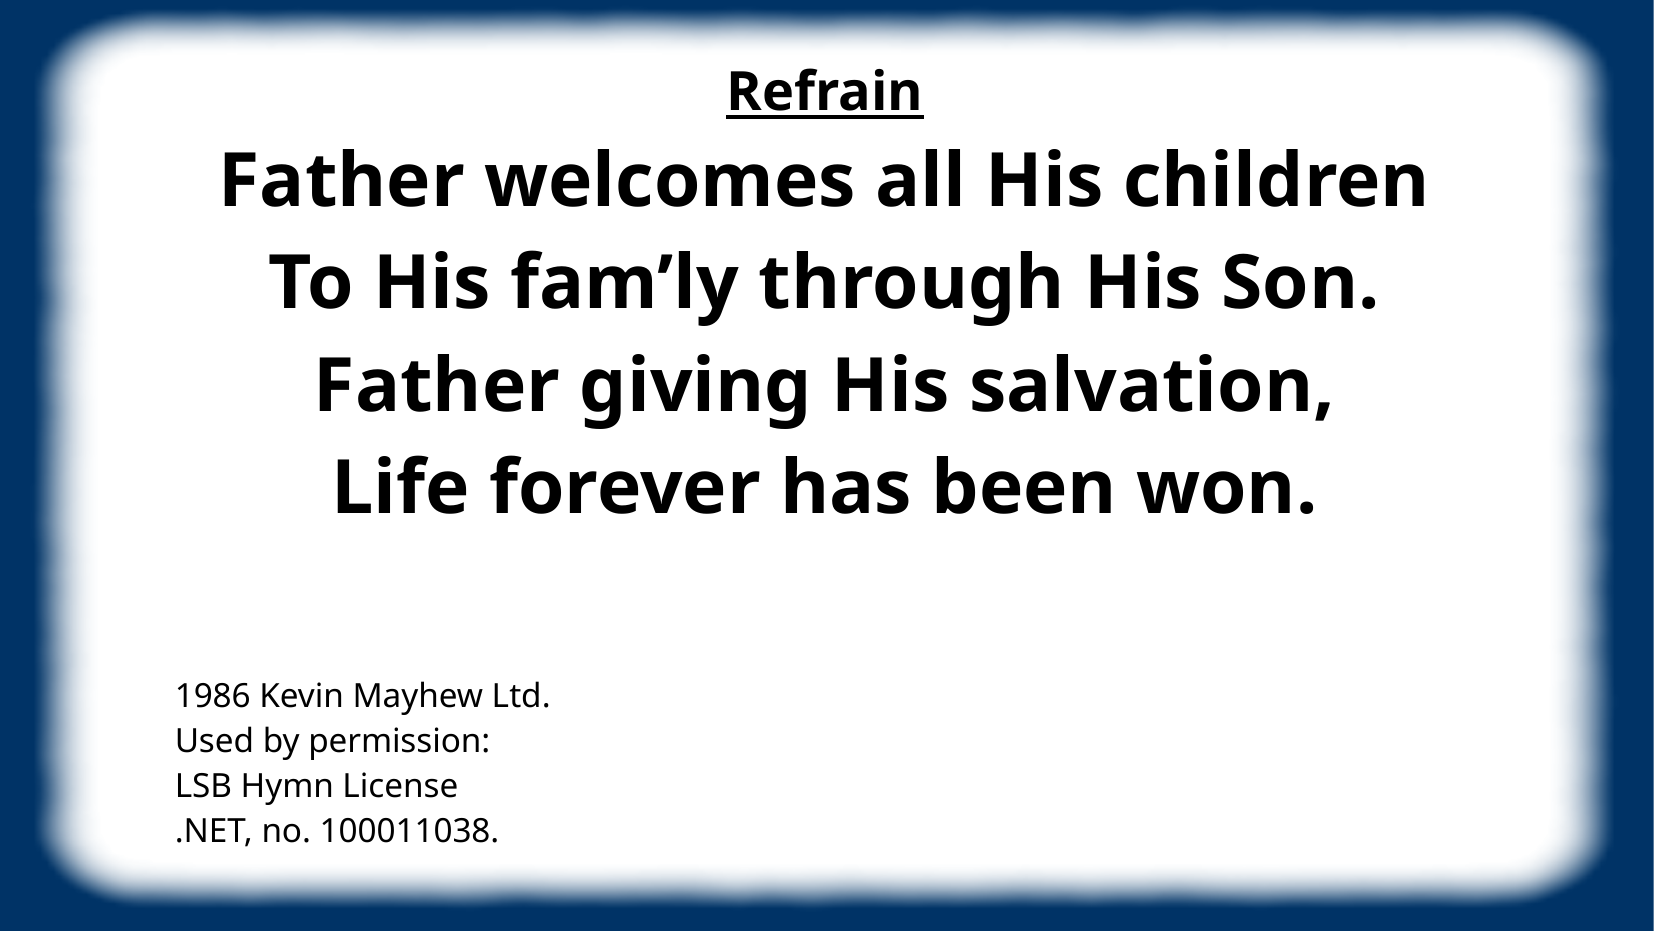

Refrain
Father welcomes all His children
To His fam’ly through His Son.
Father giving His salvation,
Life forever has been won.
 1986 Kevin Mayhew Ltd.
 Used by permission:
 LSB Hymn License
 .NET, no. 100011038.